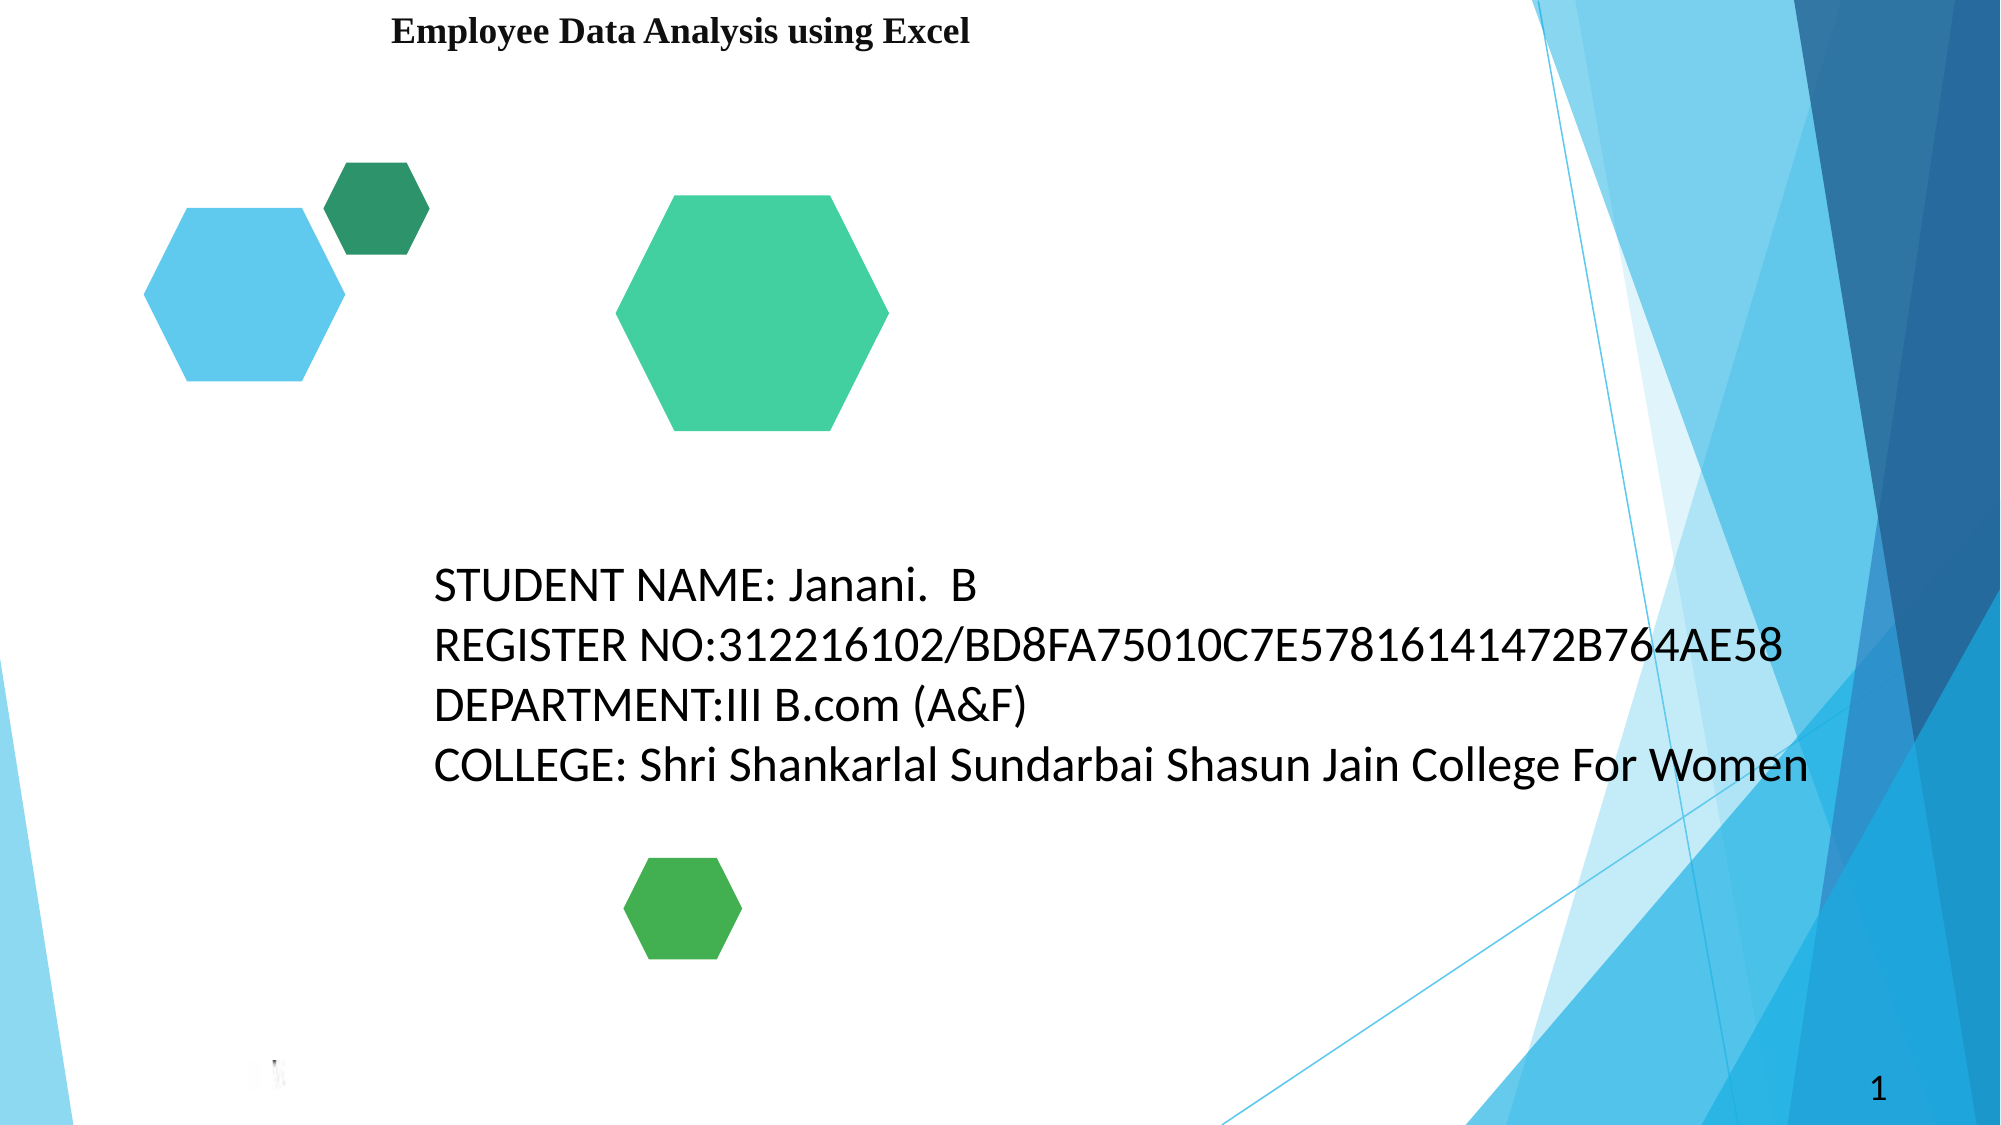

# Employee Data Analysis using Excel
STUDENT NAME: Janani.	B
REGISTER NO:312216102/BD8FA75010C7E57816141472B764AE58
DEPARTMENT:III B.com (A&F)
COLLEGE: Shri Shankarlal Sundarbai Shasun Jain College For Women